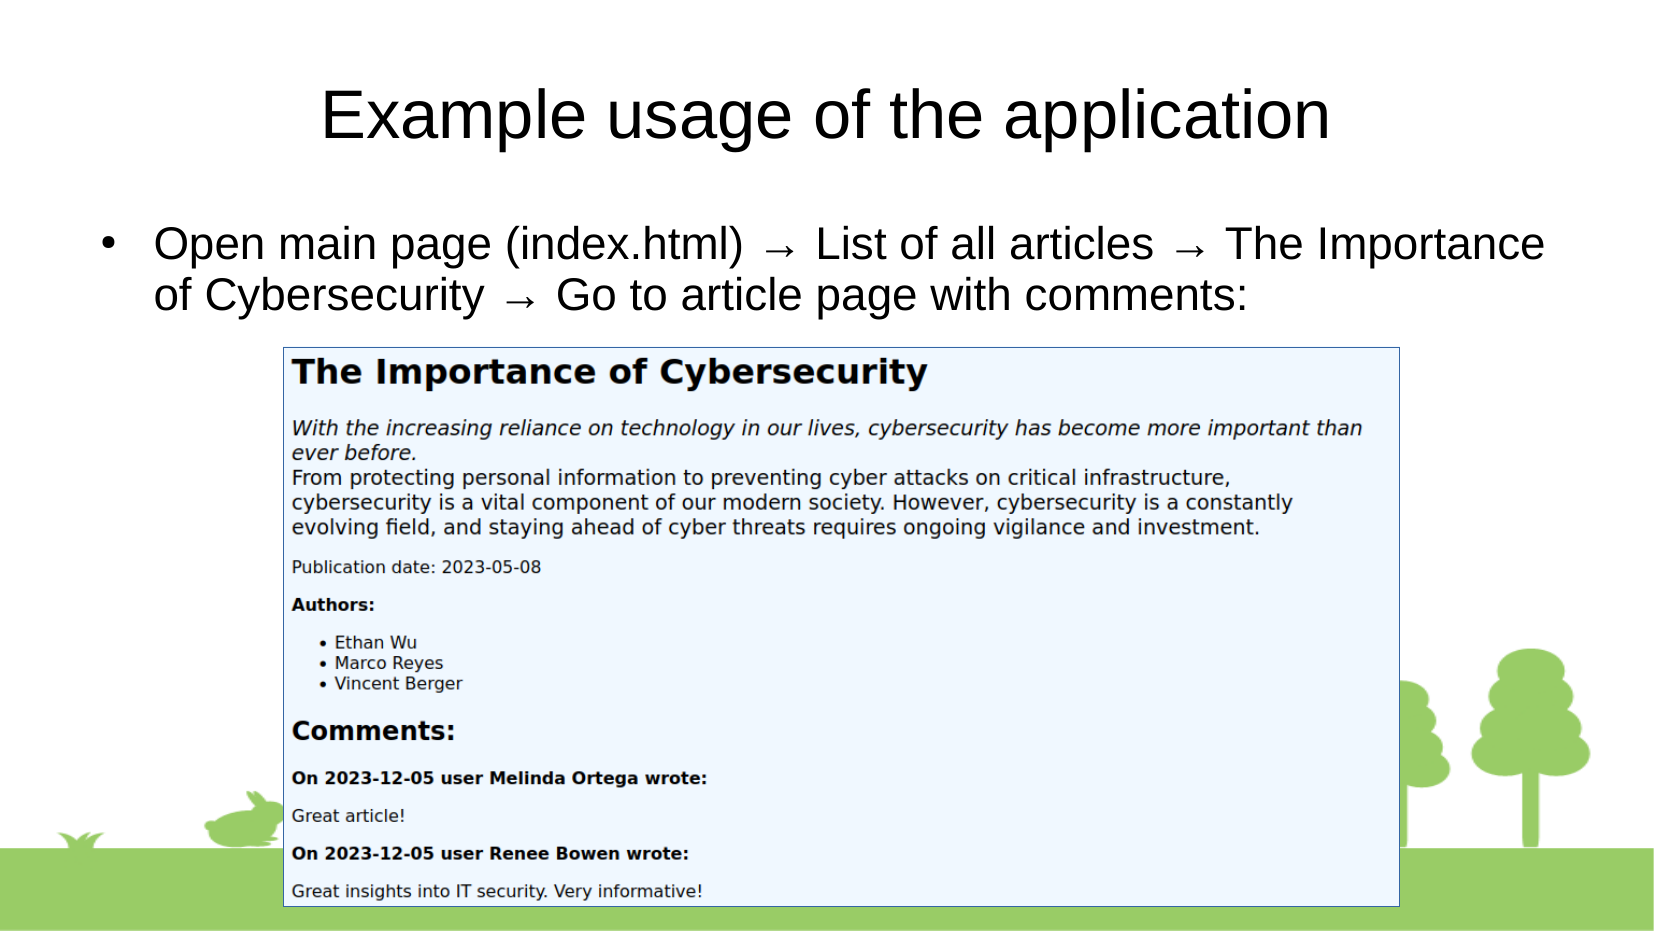

# Example usage of the application
Open main page (index.html) → List of all articles → The Importance of Cybersecurity → Go to article page with comments: